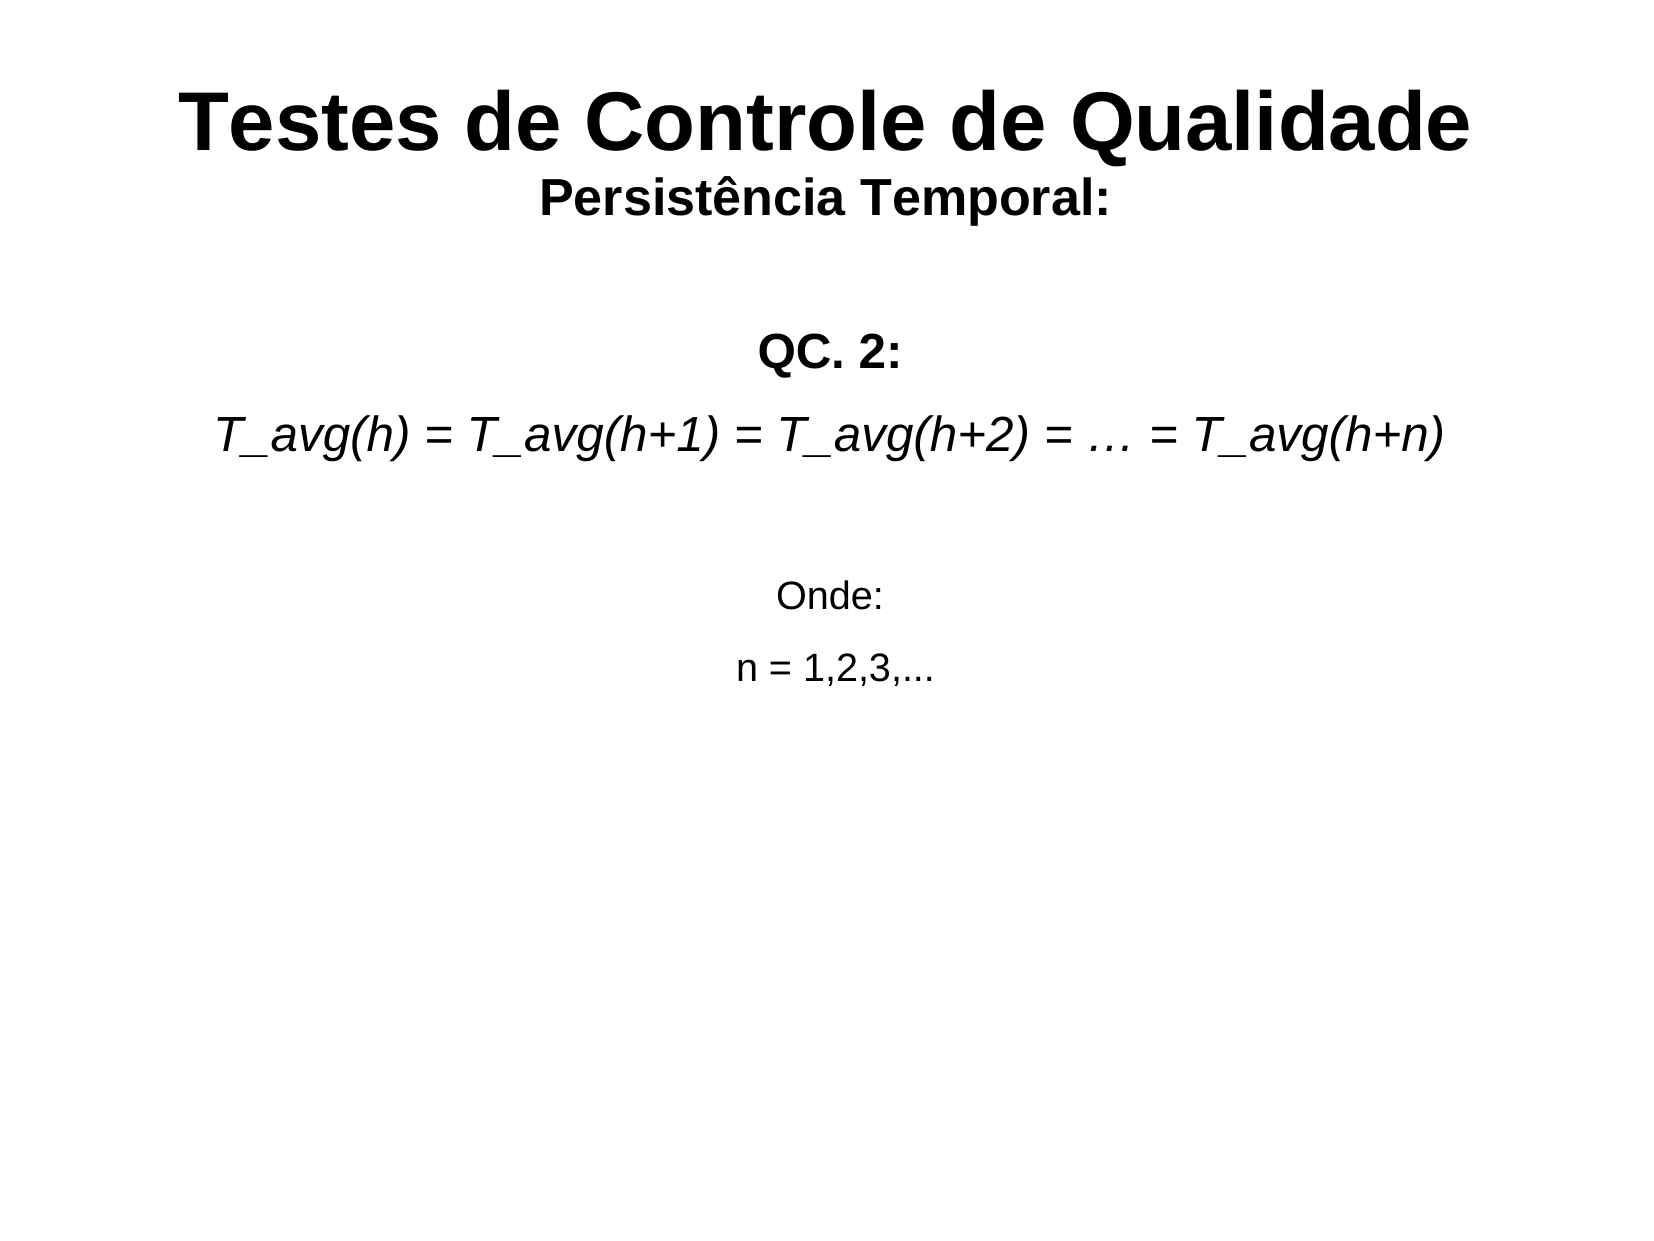

# Testes de Controle de Qualidade Persistência Temporal:
QC. 2:
T_avg(h) = T_avg(h+1) = T_avg(h+2) = … = T_avg(h+n)
Onde:
 n = 1,2,3,...